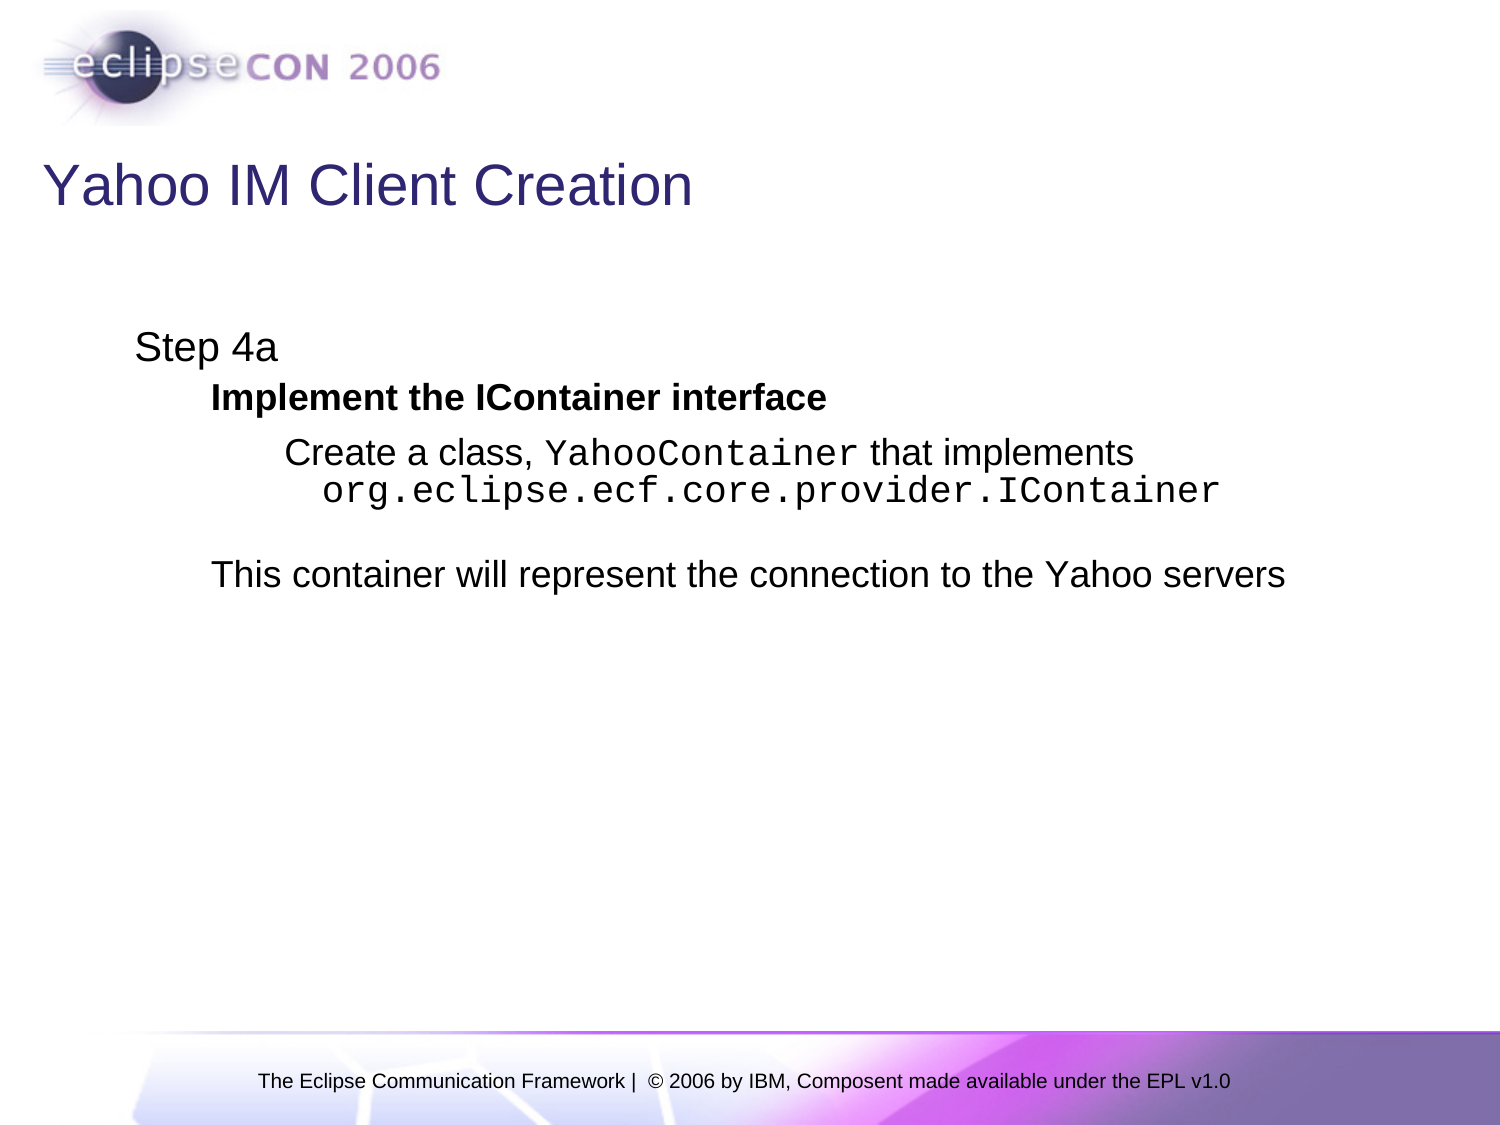

# Yahoo IM Client Creation
Step 4a
Implement the IContainer interface
Create a class, YahooContainer that implements org.eclipse.ecf.core.provider.IContainer
This container will represent the connection to the Yahoo servers